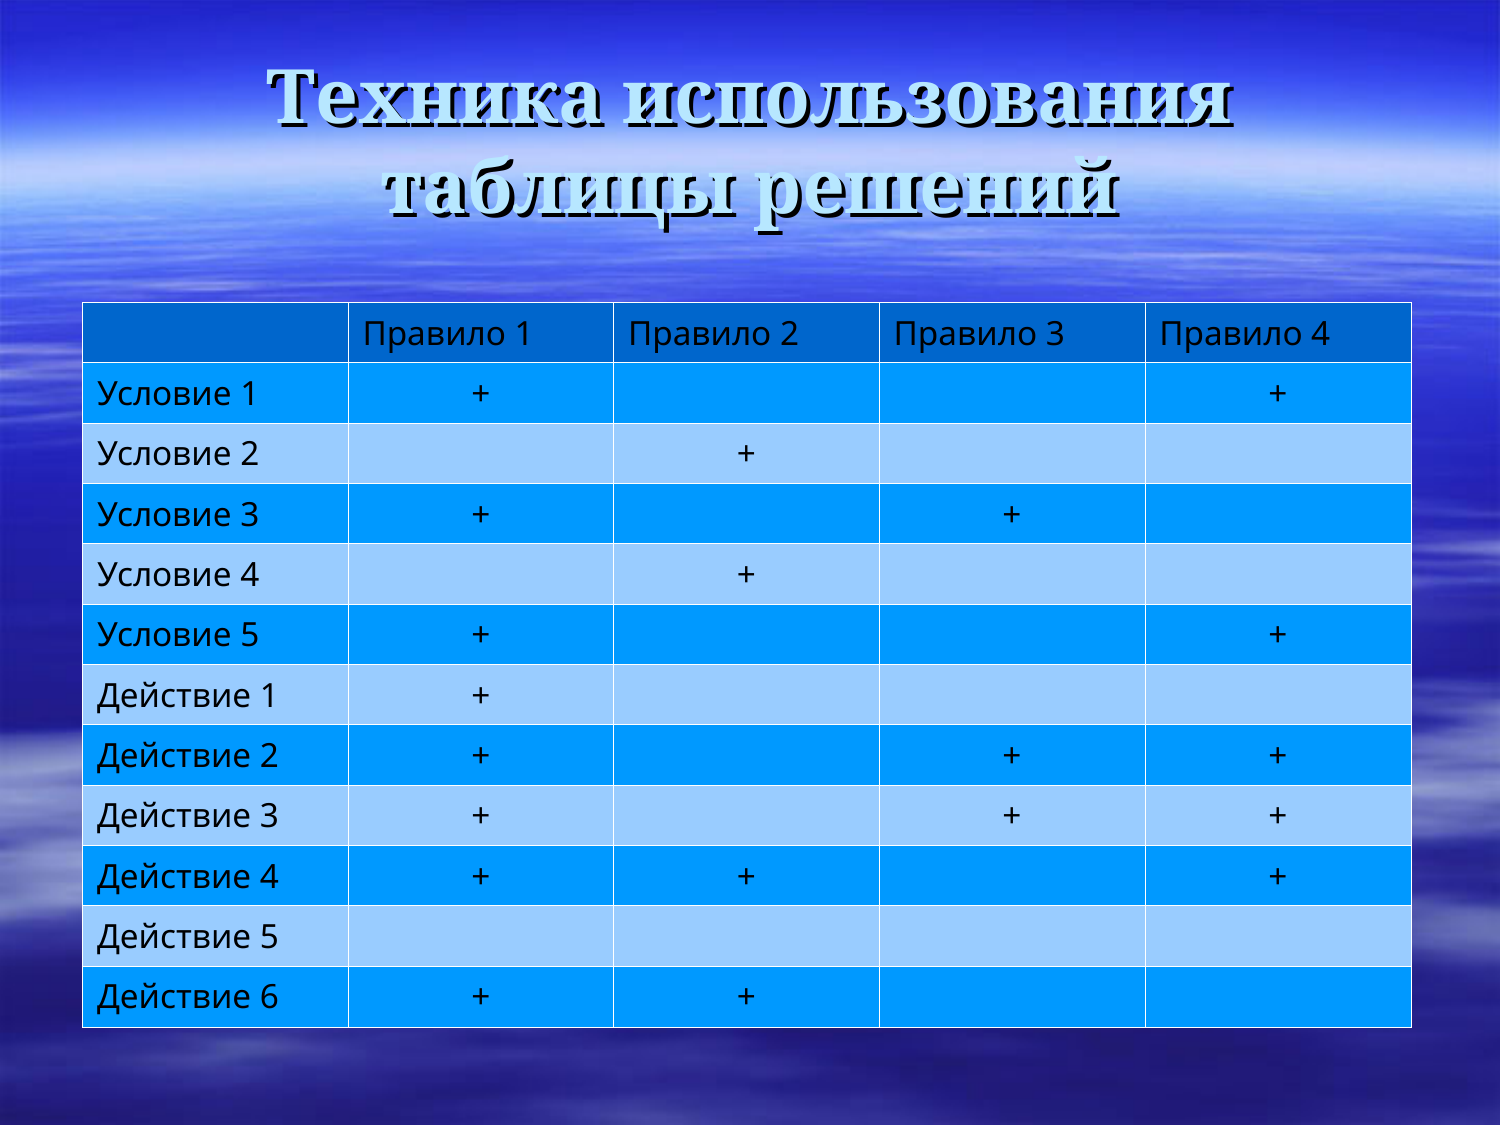

# Техника использования таблицы решений
| | Правило 1 | Правило 2 | Правило 3 | Правило 4 |
| --- | --- | --- | --- | --- |
| Условие 1 | + | | | + |
| Условие 2 | | + | | |
| Условие 3 | + | | + | |
| Условие 4 | | + | | |
| Условие 5 | + | | | + |
| Действие 1 | + | | | |
| Действие 2 | + | | + | + |
| Действие 3 | + | | + | + |
| Действие 4 | + | + | | + |
| Действие 5 | | | | |
| Действие 6 | + | + | | |